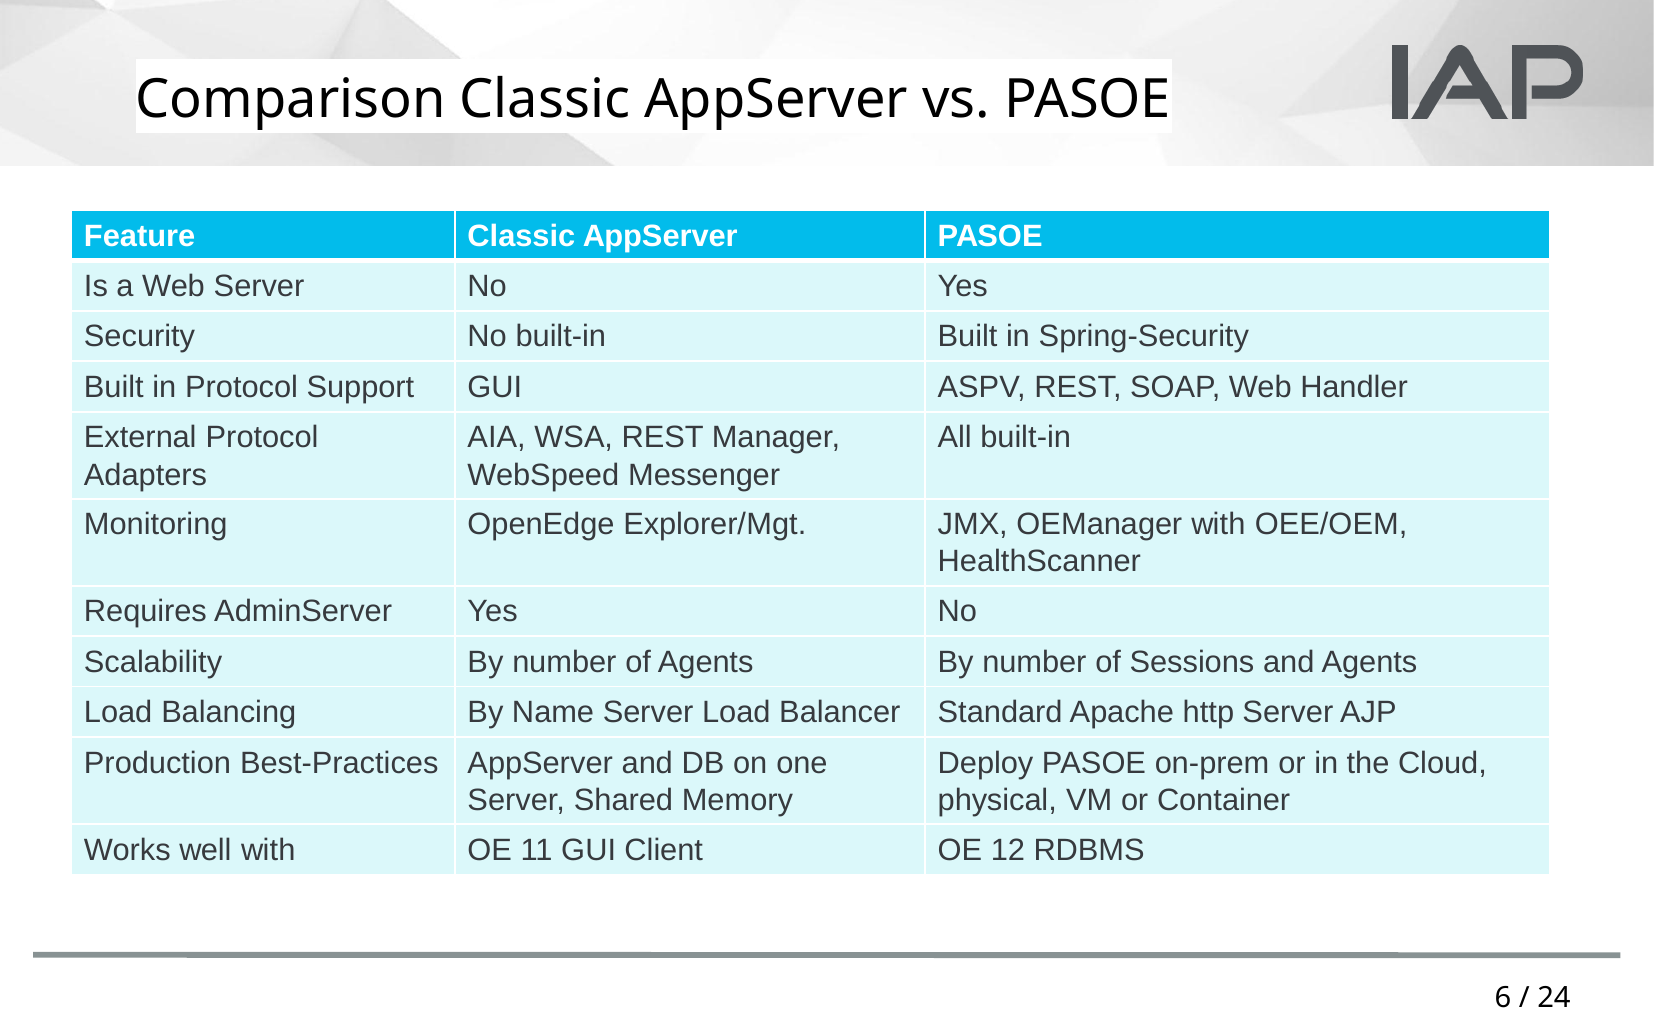

# Comparison Classic AppServer vs. PASOE
6